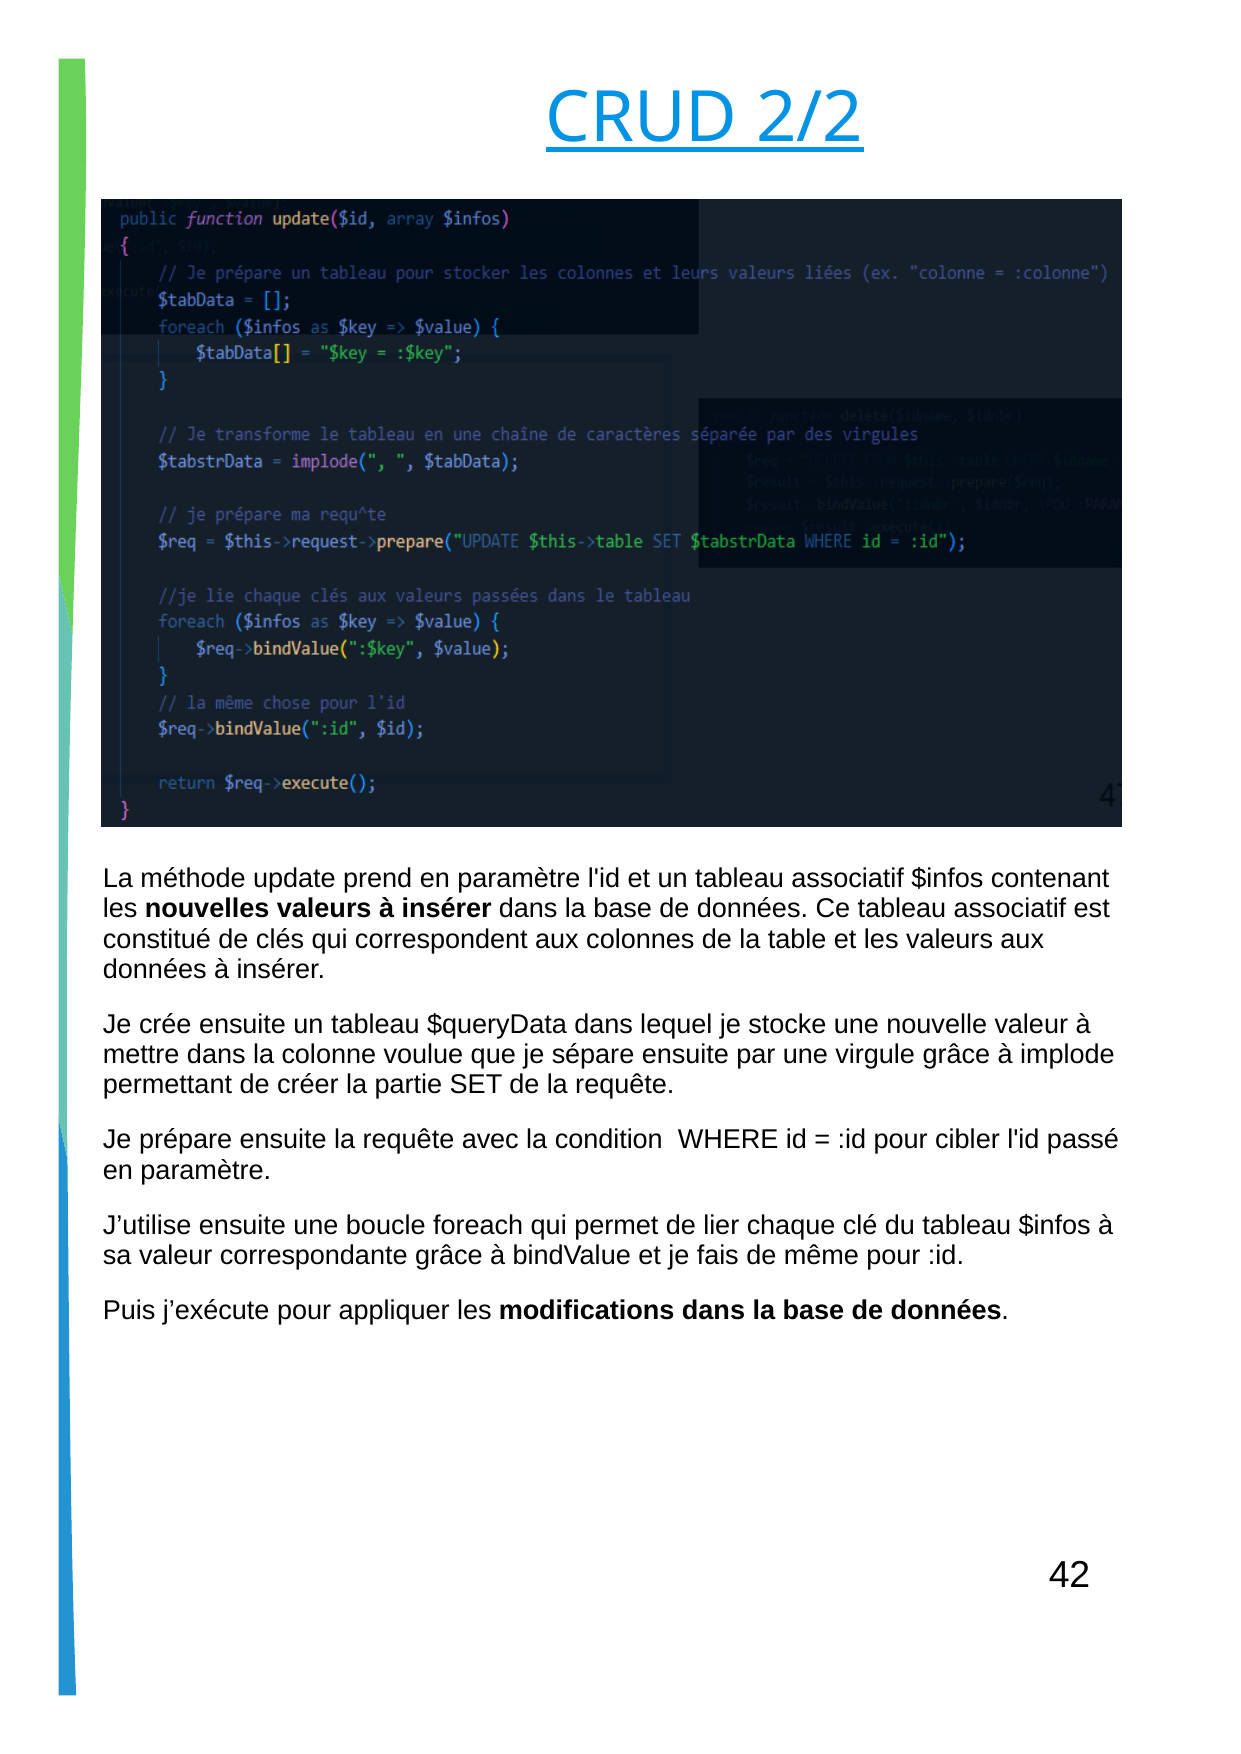

CRUD 2/2
La méthode update prend en paramètre l'id et un tableau associatif $infos contenant les nouvelles valeurs à insérer dans la base de données. Ce tableau associatif est constitué de clés qui correspondent aux colonnes de la table et les valeurs aux données à insérer.
Je crée ensuite un tableau $queryData dans lequel je stocke une nouvelle valeur à mettre dans la colonne voulue que je sépare ensuite par une virgule grâce à implode permettant de créer la partie SET de la requête.
Je prépare ensuite la requête avec la condition WHERE id = :id pour cibler l'id passé en paramètre.
J’utilise ensuite une boucle foreach qui permet de lier chaque clé du tableau $infos à sa valeur correspondante grâce à bindValue et je fais de même pour :id.
Puis j’exécute pour appliquer les modifications dans la base de données.